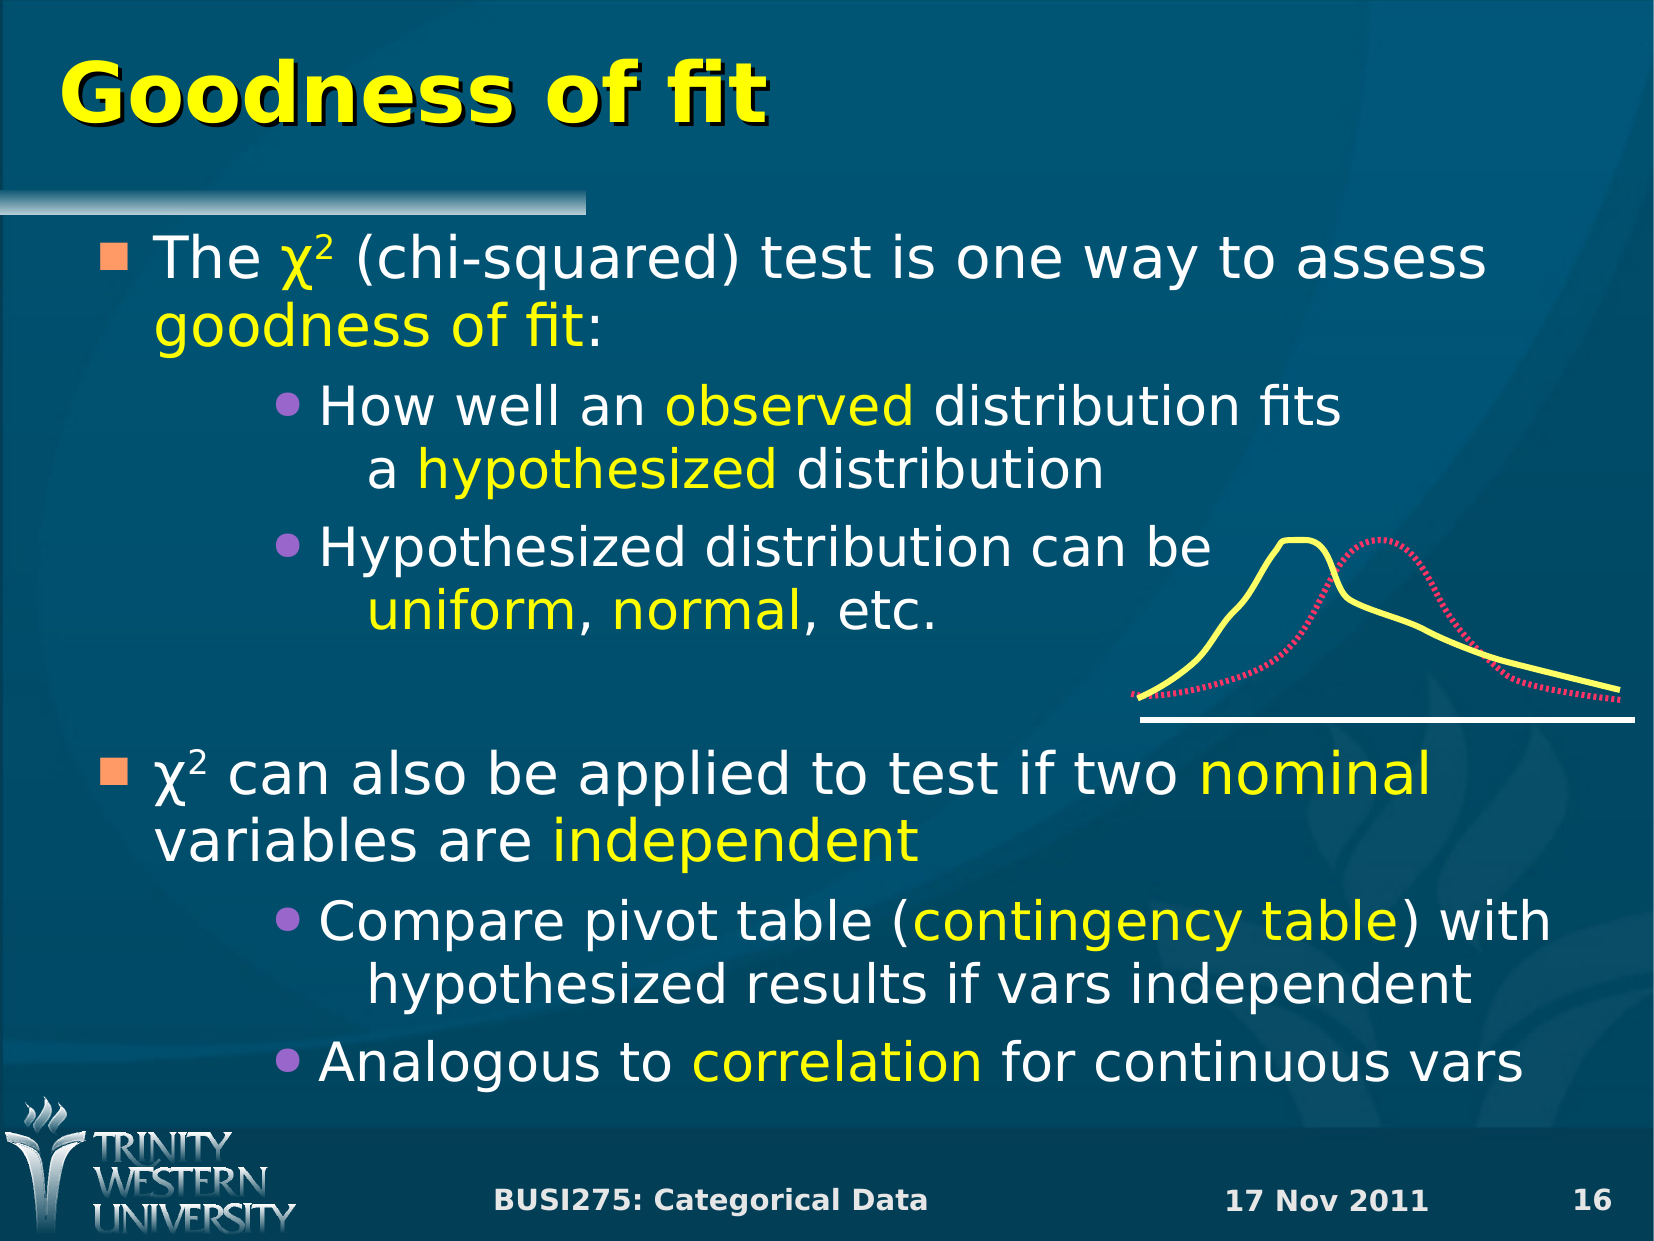

# Goodness of fit
The χ2 (chi-squared) test is one way to assess goodness of fit:
How well an observed distribution fits
a hypothesized distribution
Hypothesized distribution can be
uniform, normal, etc.
χ2 can also be applied to test if two nominal variables are independent
Compare pivot table (contingency table) with hypothesized results if vars independent
Analogous to correlation for continuous vars
BUSI275: Categorical Data
17 Nov 2011
16